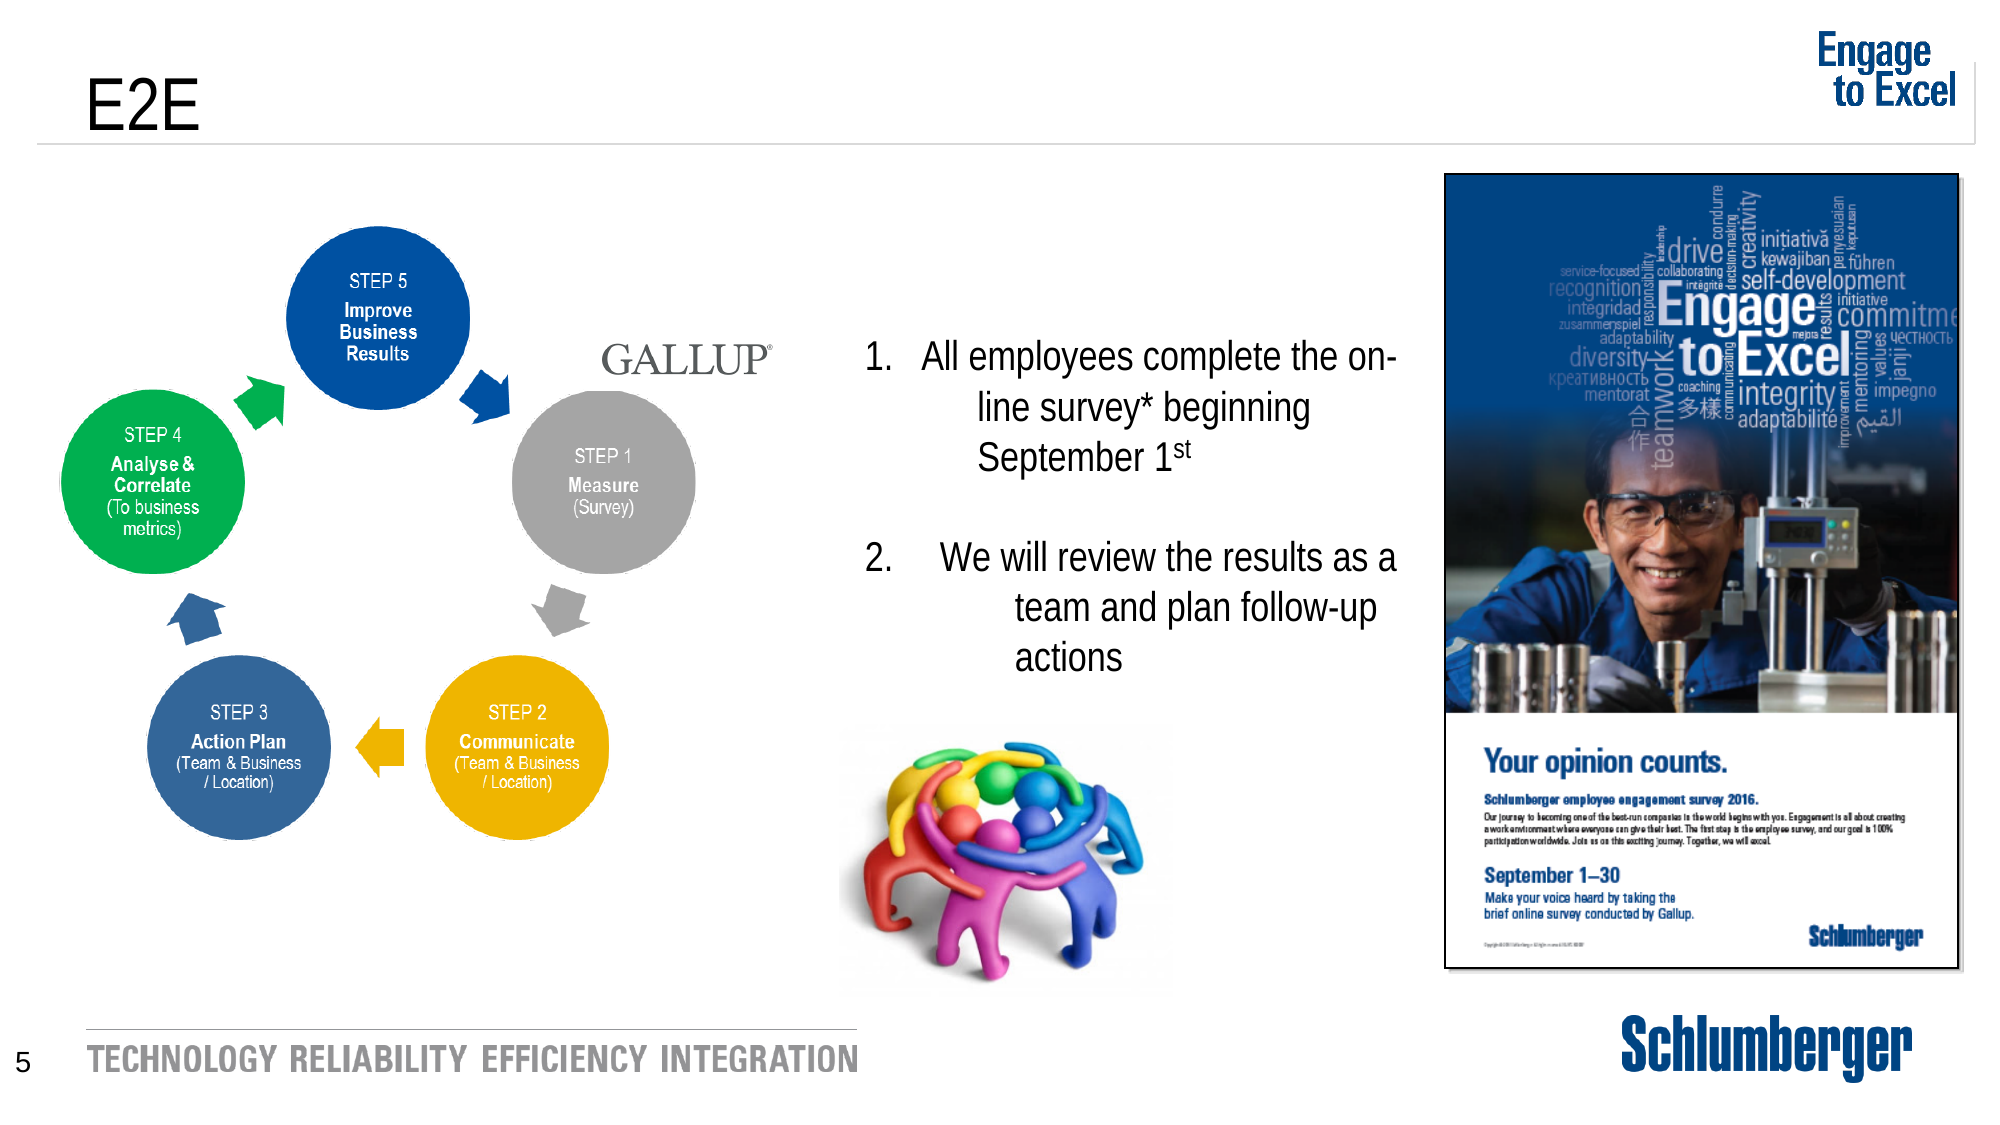

# E2E
All employees complete the on-line survey* beginning September 1st
We will review the results as a team and plan follow-up actions